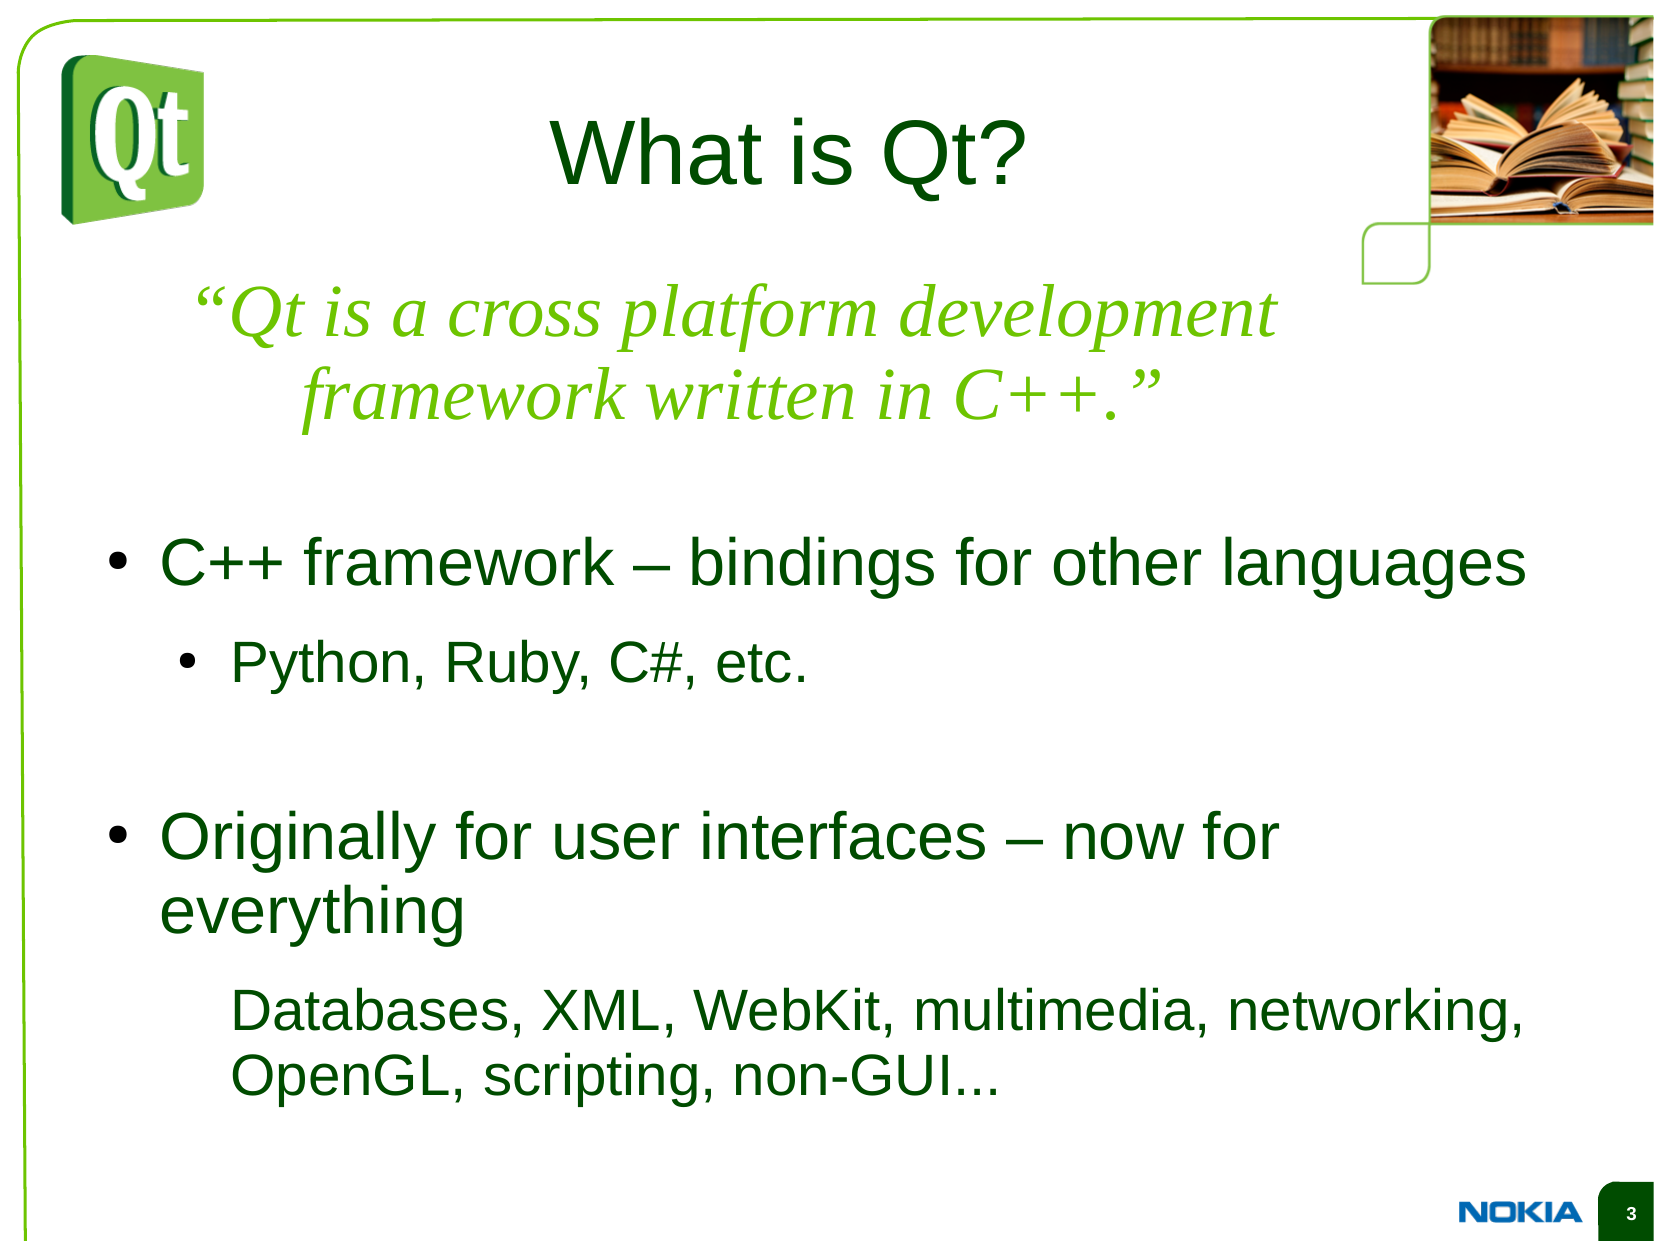

# What is Qt?
“Qt is a cross platform development
framework written in C++.”
C++ framework – bindings for other languages
Python, Ruby, C#, etc.
Originally for user interfaces – now for everything
Databases, XML, WebKit, multimedia, networking, OpenGL, scripting, non-GUI...